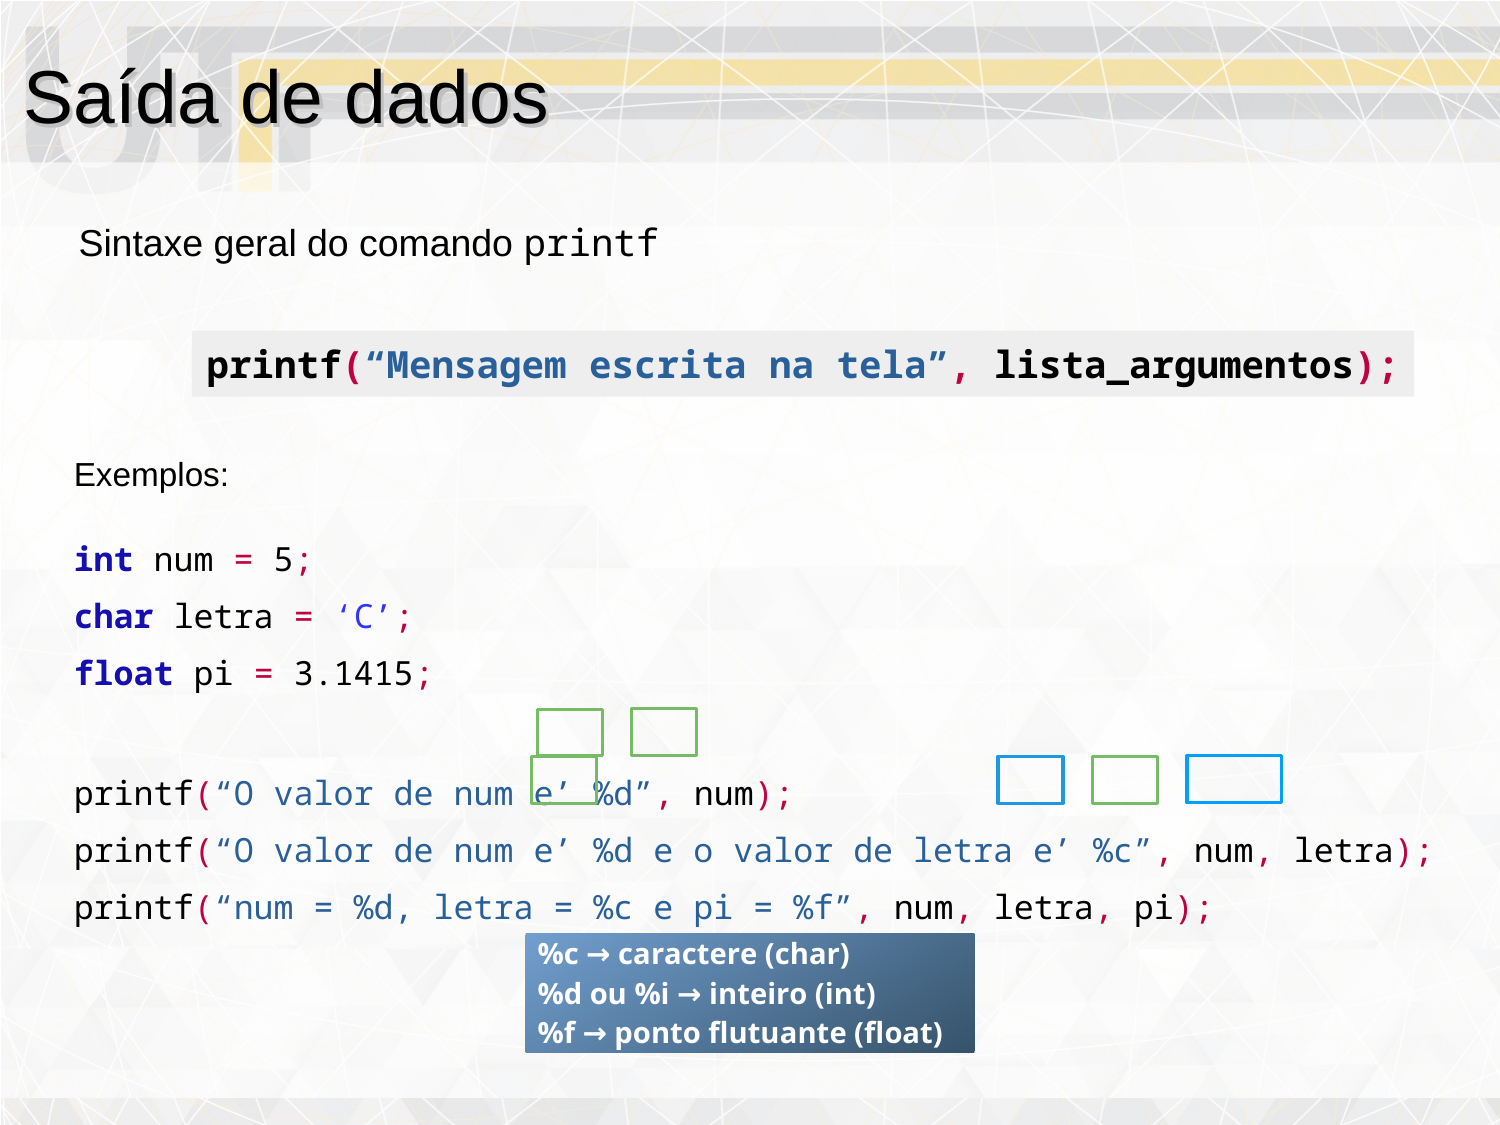

# Saída de dados
Sintaxe geral do comando printf
printf(“Mensagem escrita na tela”, lista_argumentos);
Exemplos:
int num = 5;
char letra = ‘C’;
float pi = 3.1415;
printf(“O valor de num e’ %d”, num);
printf(“O valor de num e’ %d e o valor de letra e’ %c”, num, letra);
printf(“num = %d, letra = %c e pi = %f”, num, letra, pi);
%c → caractere (char)
%d ou %i → inteiro (int)
%f → ponto flutuante (float)